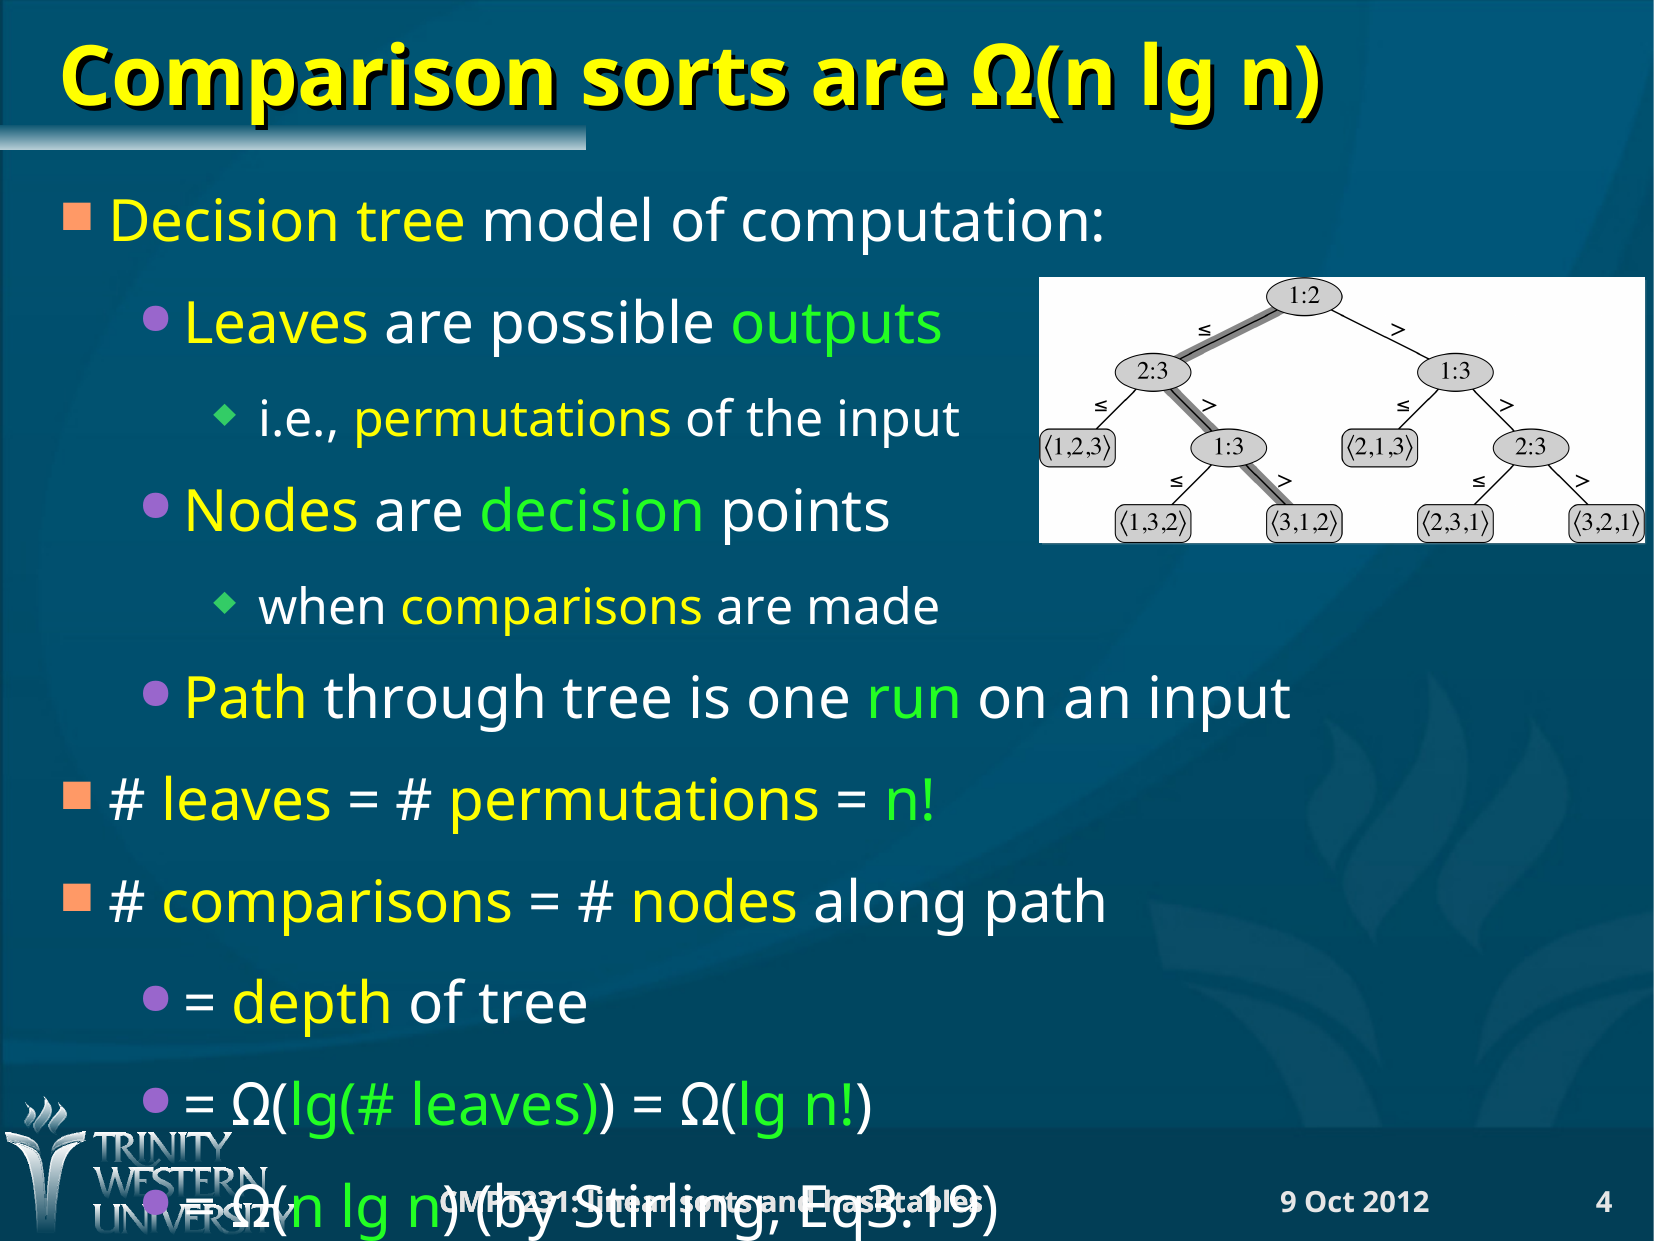

# Comparison sorts are Ω(n lg n)
Decision tree model of computation:
Leaves are possible outputs
i.e., permutations of the input
Nodes are decision points
when comparisons are made
Path through tree is one run on an input
# leaves = # permutations = n!
# comparisons = # nodes along path
= depth of tree
= Ω(lg(# leaves)) = Ω(lg n!)
= Ω(n lg n) (by Stirling, Eq3.19)
CMPT231: linear sorts and hashtables
9 Oct 2012
4